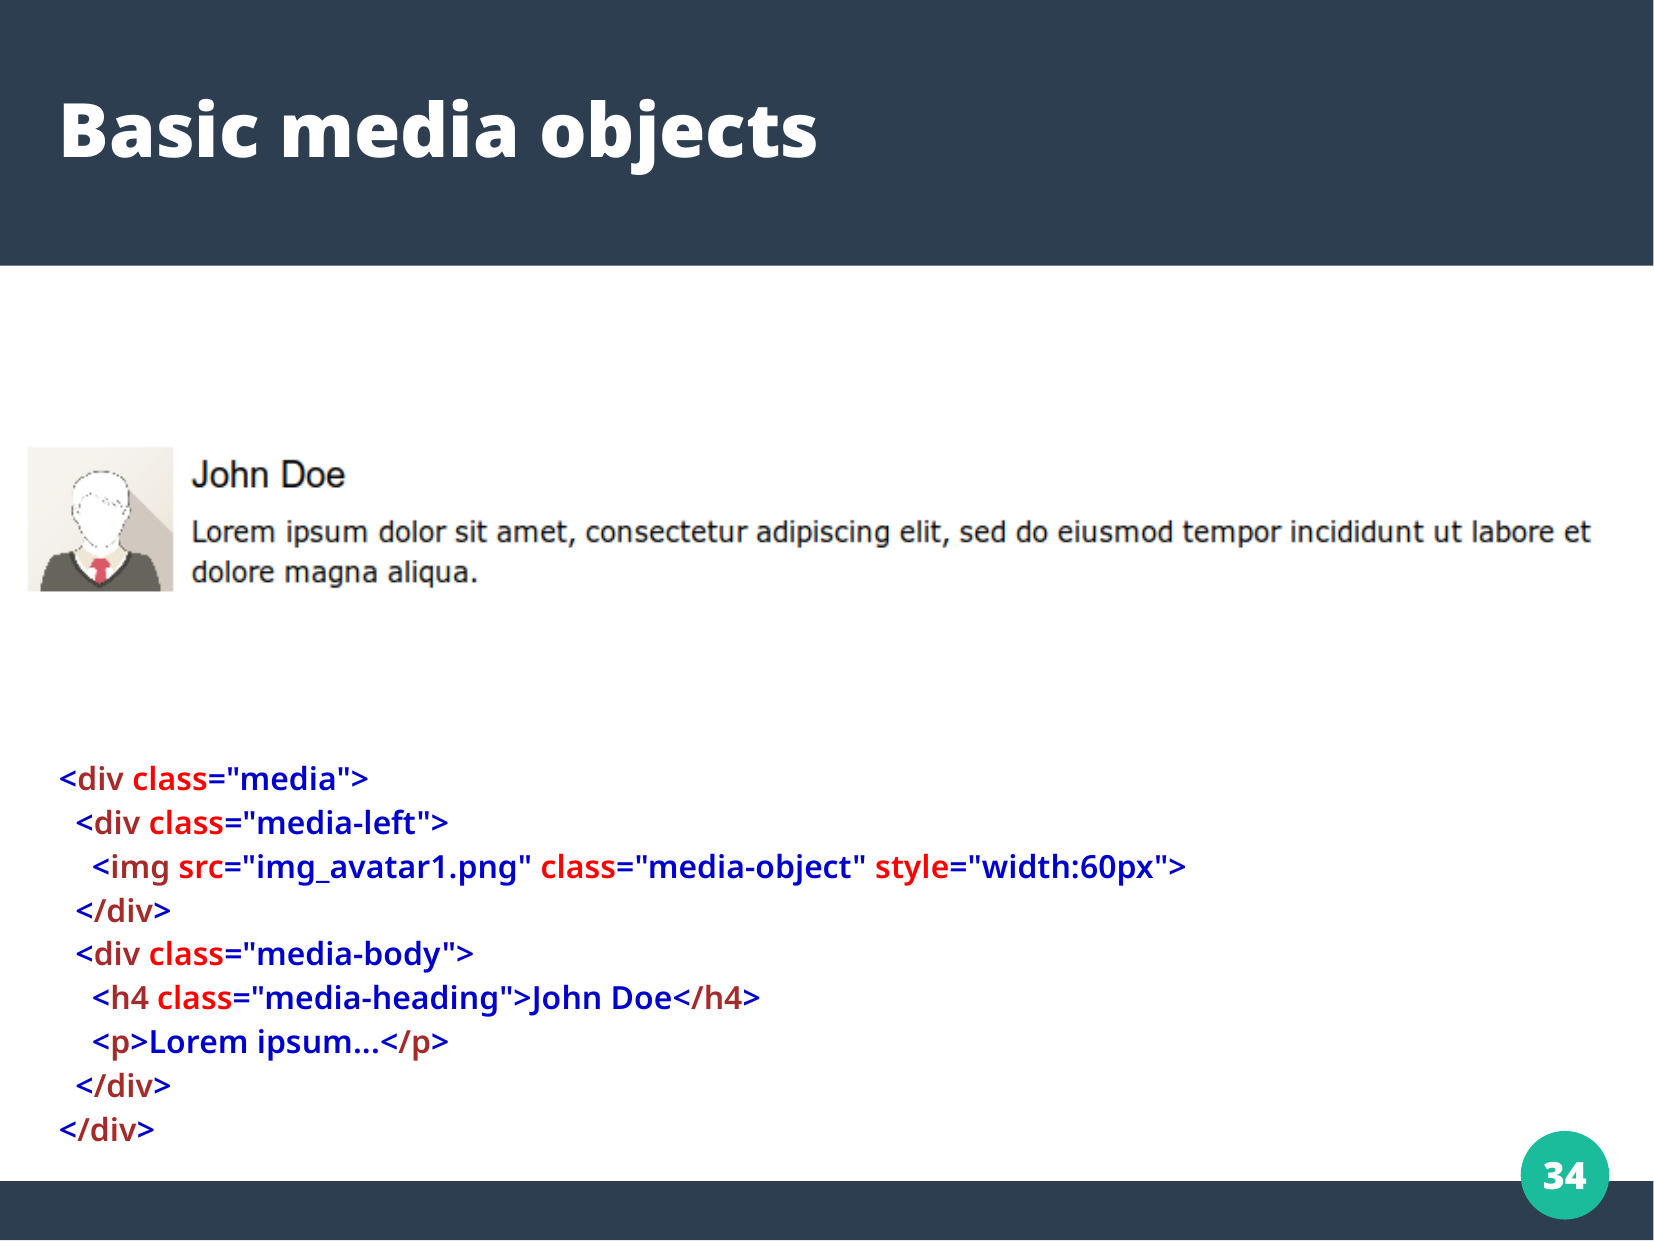

# Basic media objects
<div class="media">
  <div class="media-left">
    <img src="img_avatar1.png" class="media-object" style="width:60px">
  </div>
  <div class="media-body">
    <h4 class="media-heading">John Doe</h4>
    <p>Lorem ipsum...</p>
  </div>
</div>
34